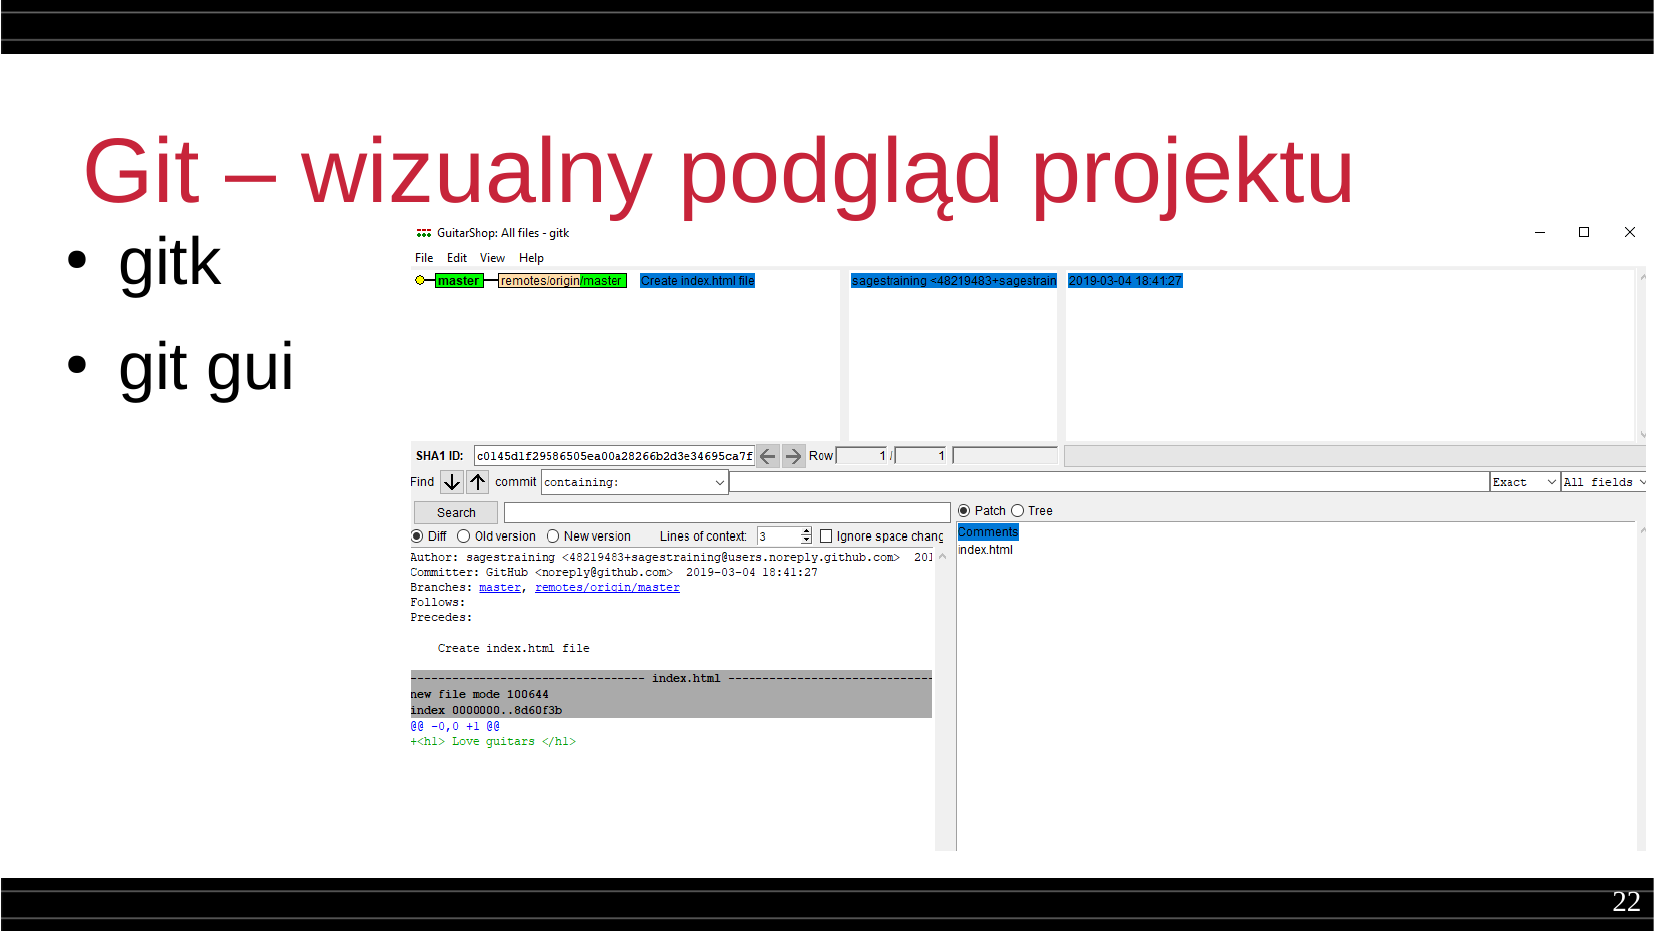

# Git – wizualny podgląd projektu
gitk
git gui